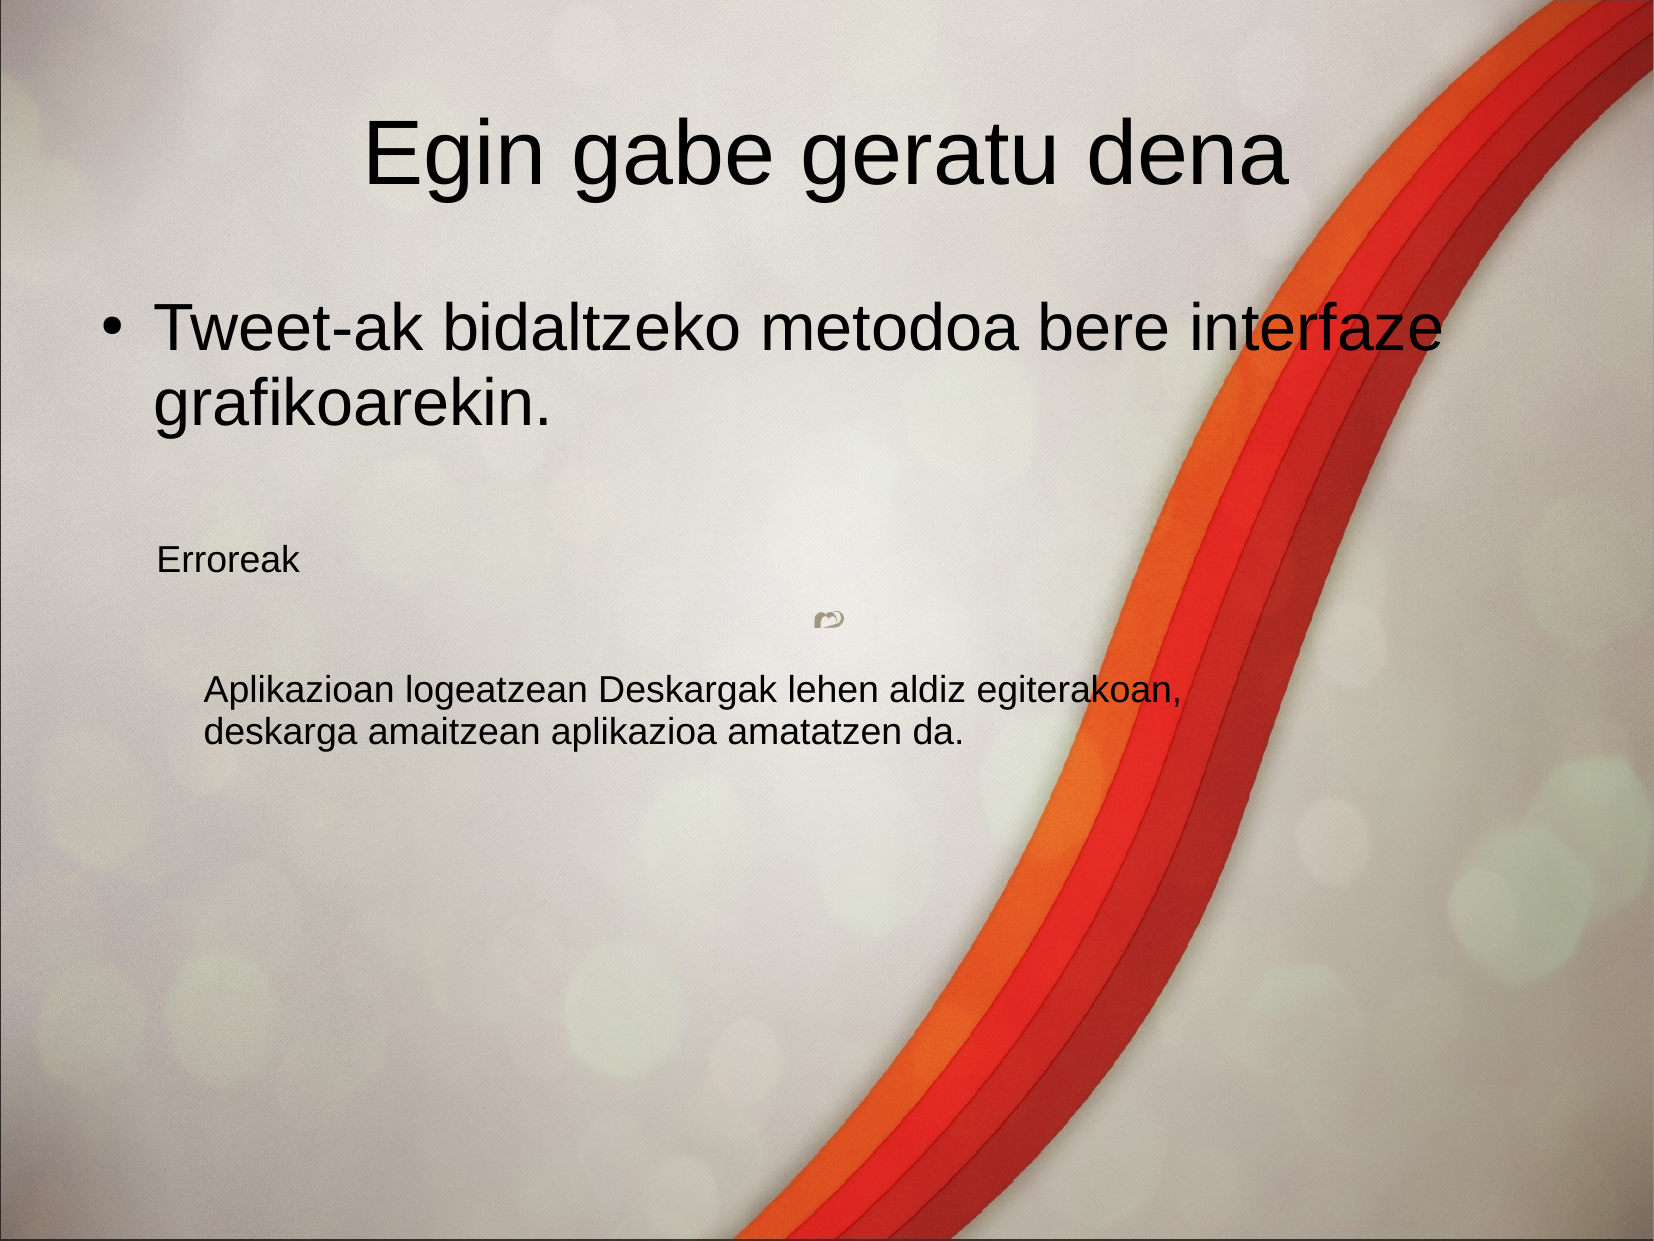

# Egin gabe geratu dena
Tweet-ak bidaltzeko metodoa bere interfaze grafikoarekin.
Erroreak
Aplikazioan logeatzean Deskargak lehen aldiz egiterakoan, deskarga amaitzean aplikazioa amatatzen da.